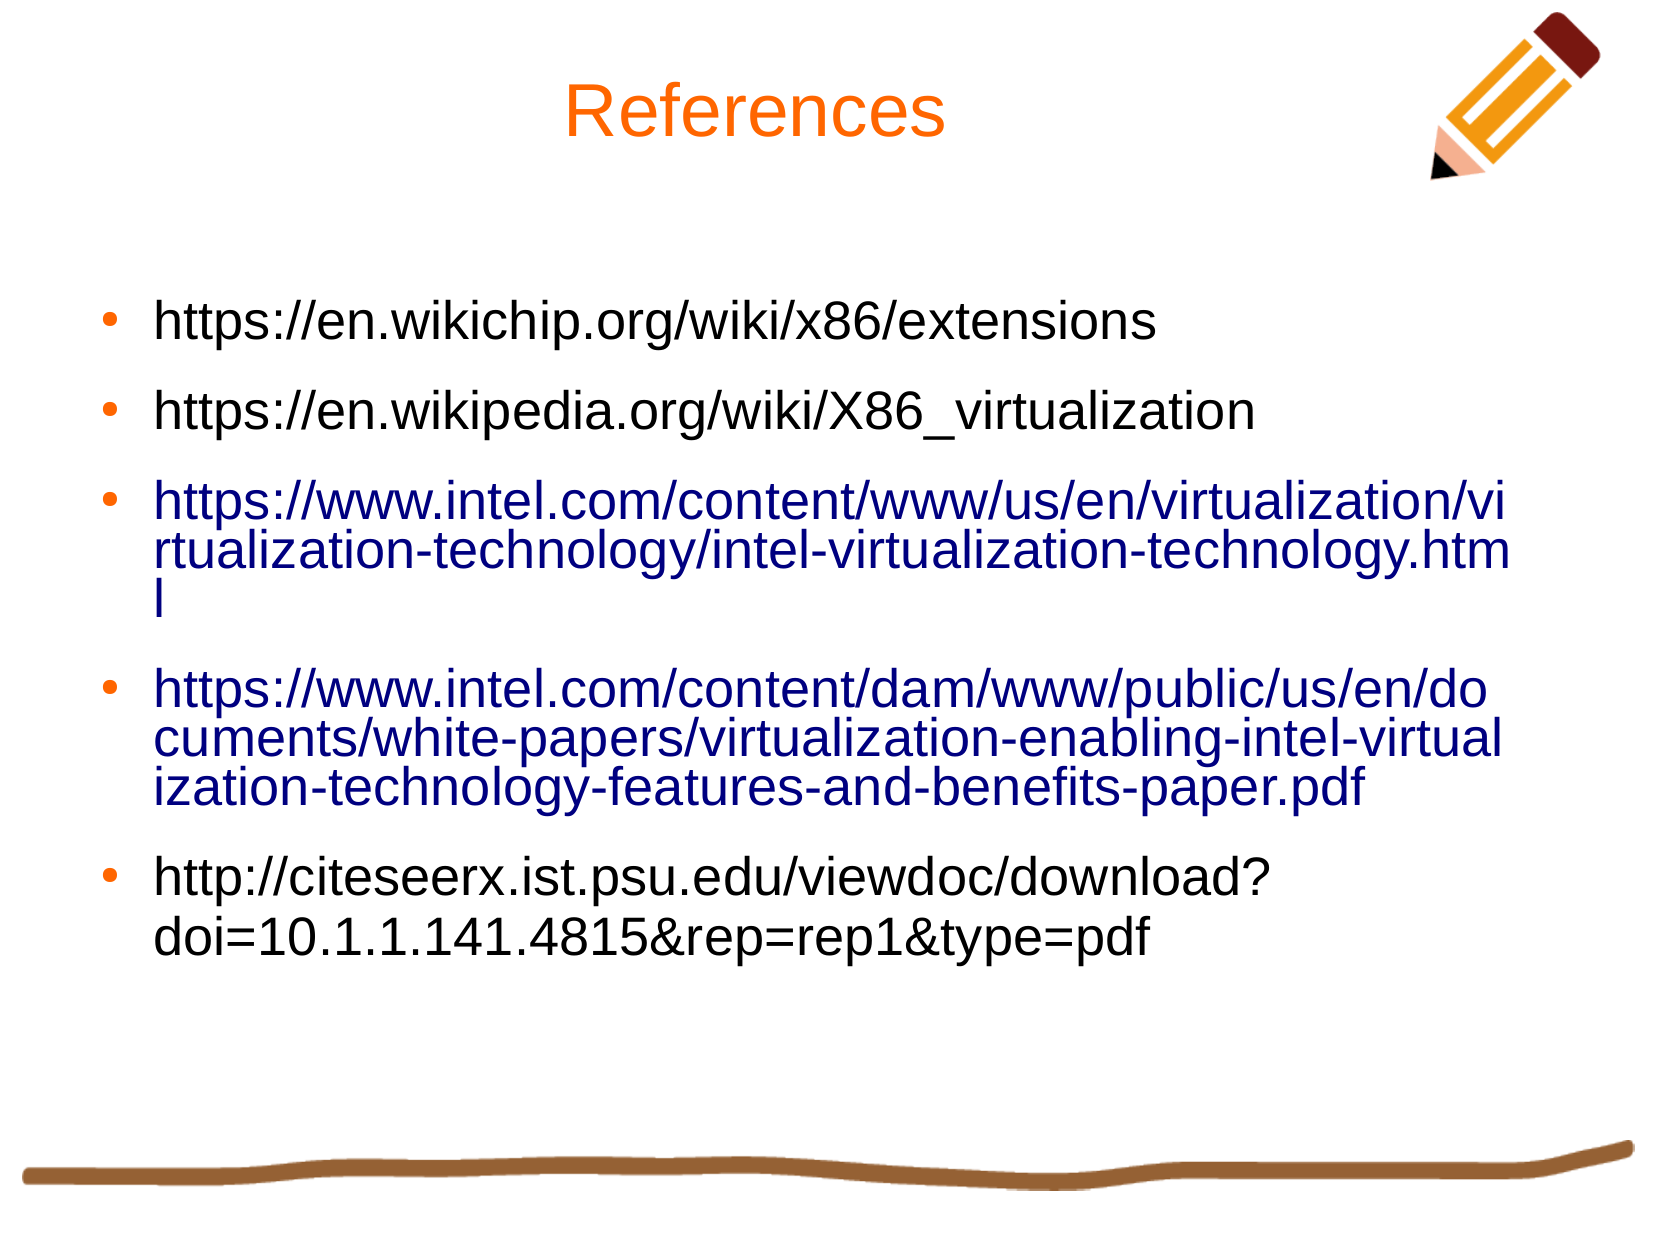

# References
https://en.wikichip.org/wiki/x86/extensions
https://en.wikipedia.org/wiki/X86_virtualization
https://www.intel.com/content/www/us/en/virtualization/virtualization-technology/intel-virtualization-technology.html
https://www.intel.com/content/dam/www/public/us/en/documents/white-papers/virtualization-enabling-intel-virtualization-technology-features-and-benefits-paper.pdf
http://citeseerx.ist.psu.edu/viewdoc/download?doi=10.1.1.141.4815&rep=rep1&type=pdf